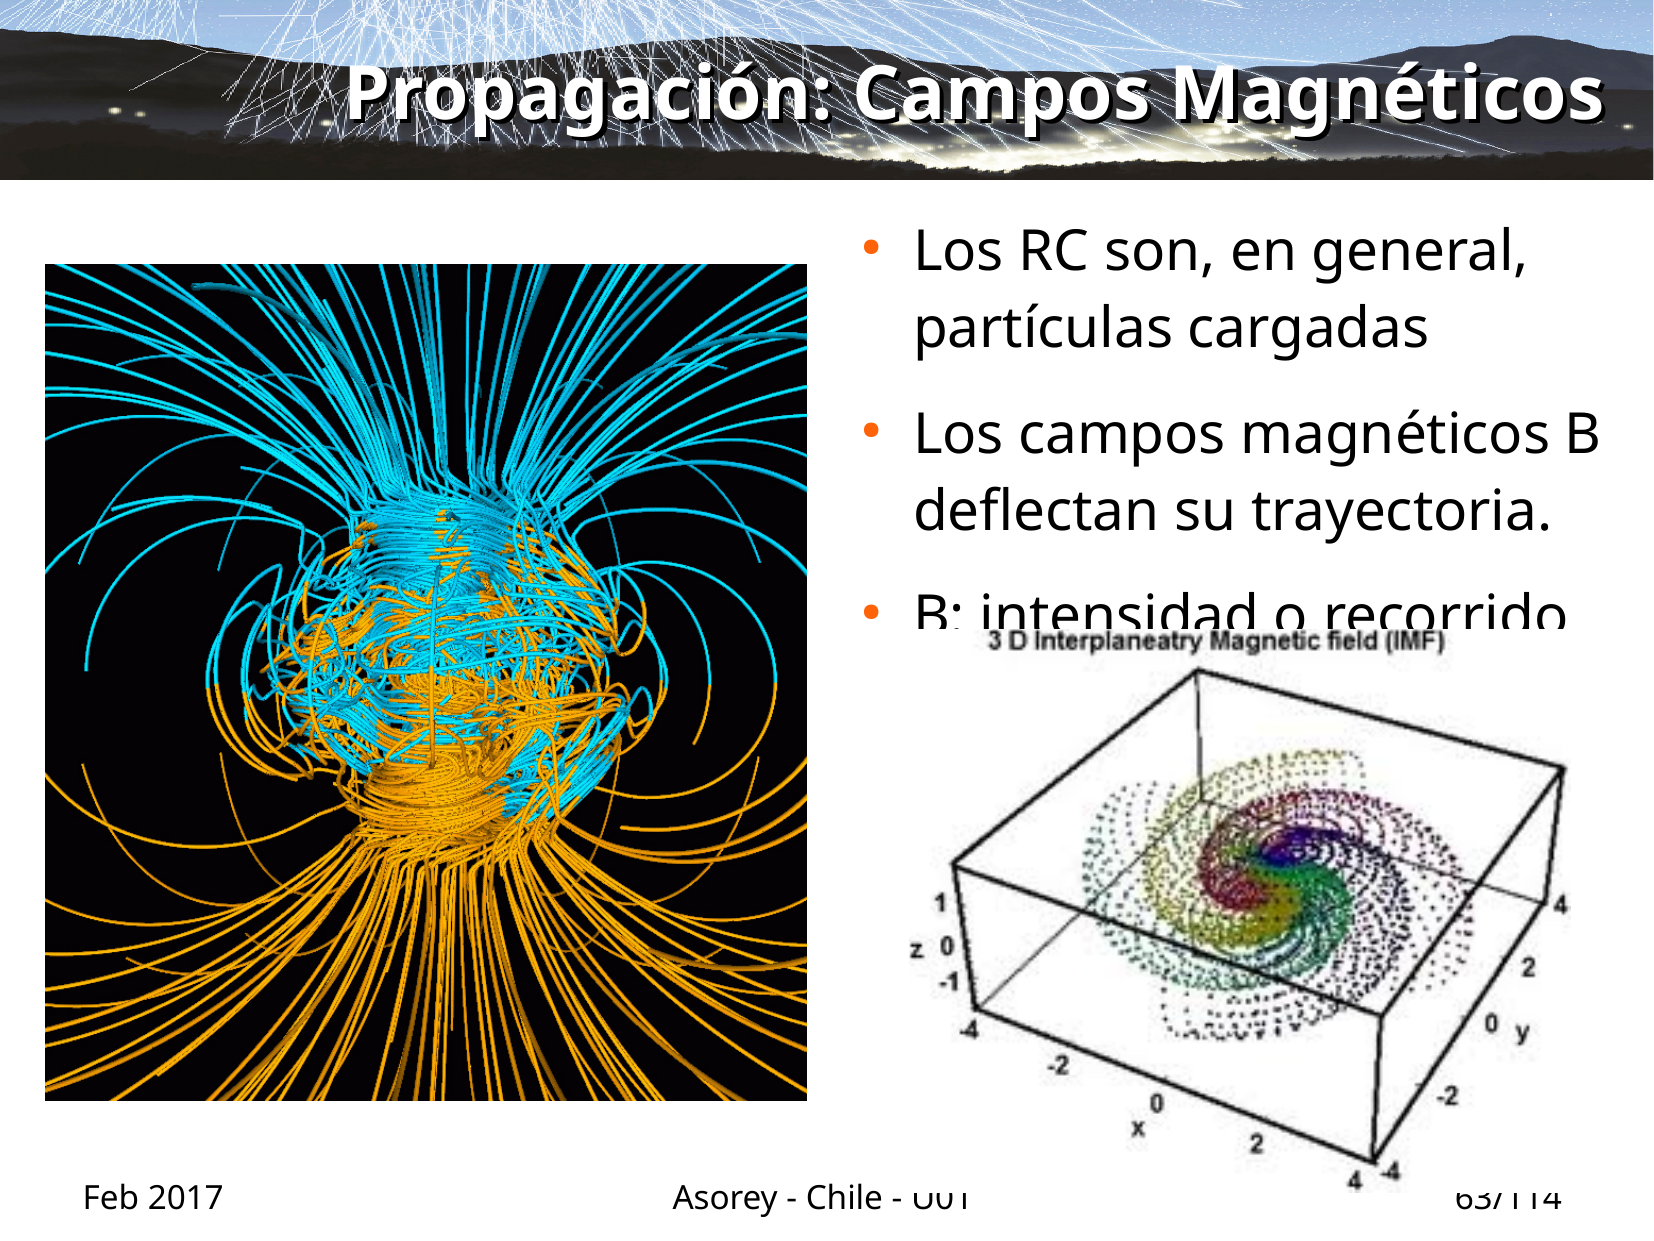

# Propagación: Campos Magnéticos
Los RC son, en general, partículas cargadas
Los campos magnéticos B deflectan su trayectoria.
B: intensidad o recorrido
Feb 2017
Asorey - Chile - U01
63